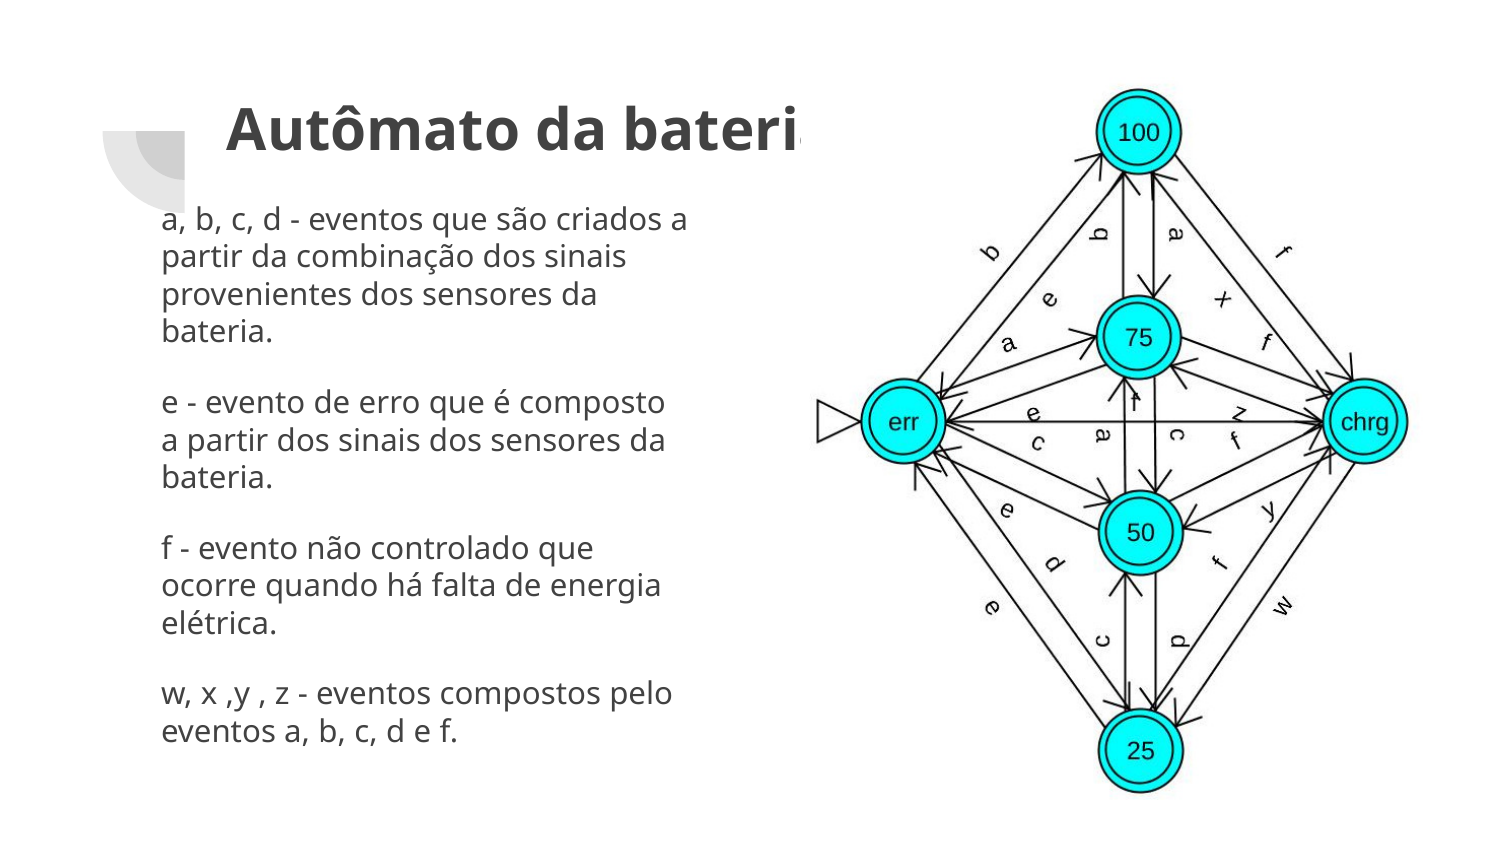

# Autômato da bateria
a, b, c, d - eventos que são criados a partir da combinação dos sinais provenientes dos sensores da bateria.
e - evento de erro que é composto a partir dos sinais dos sensores da bateria.
f - evento não controlado que ocorre quando há falta de energia elétrica.
w, x ,y , z - eventos compostos pelo eventos a, b, c, d e f.